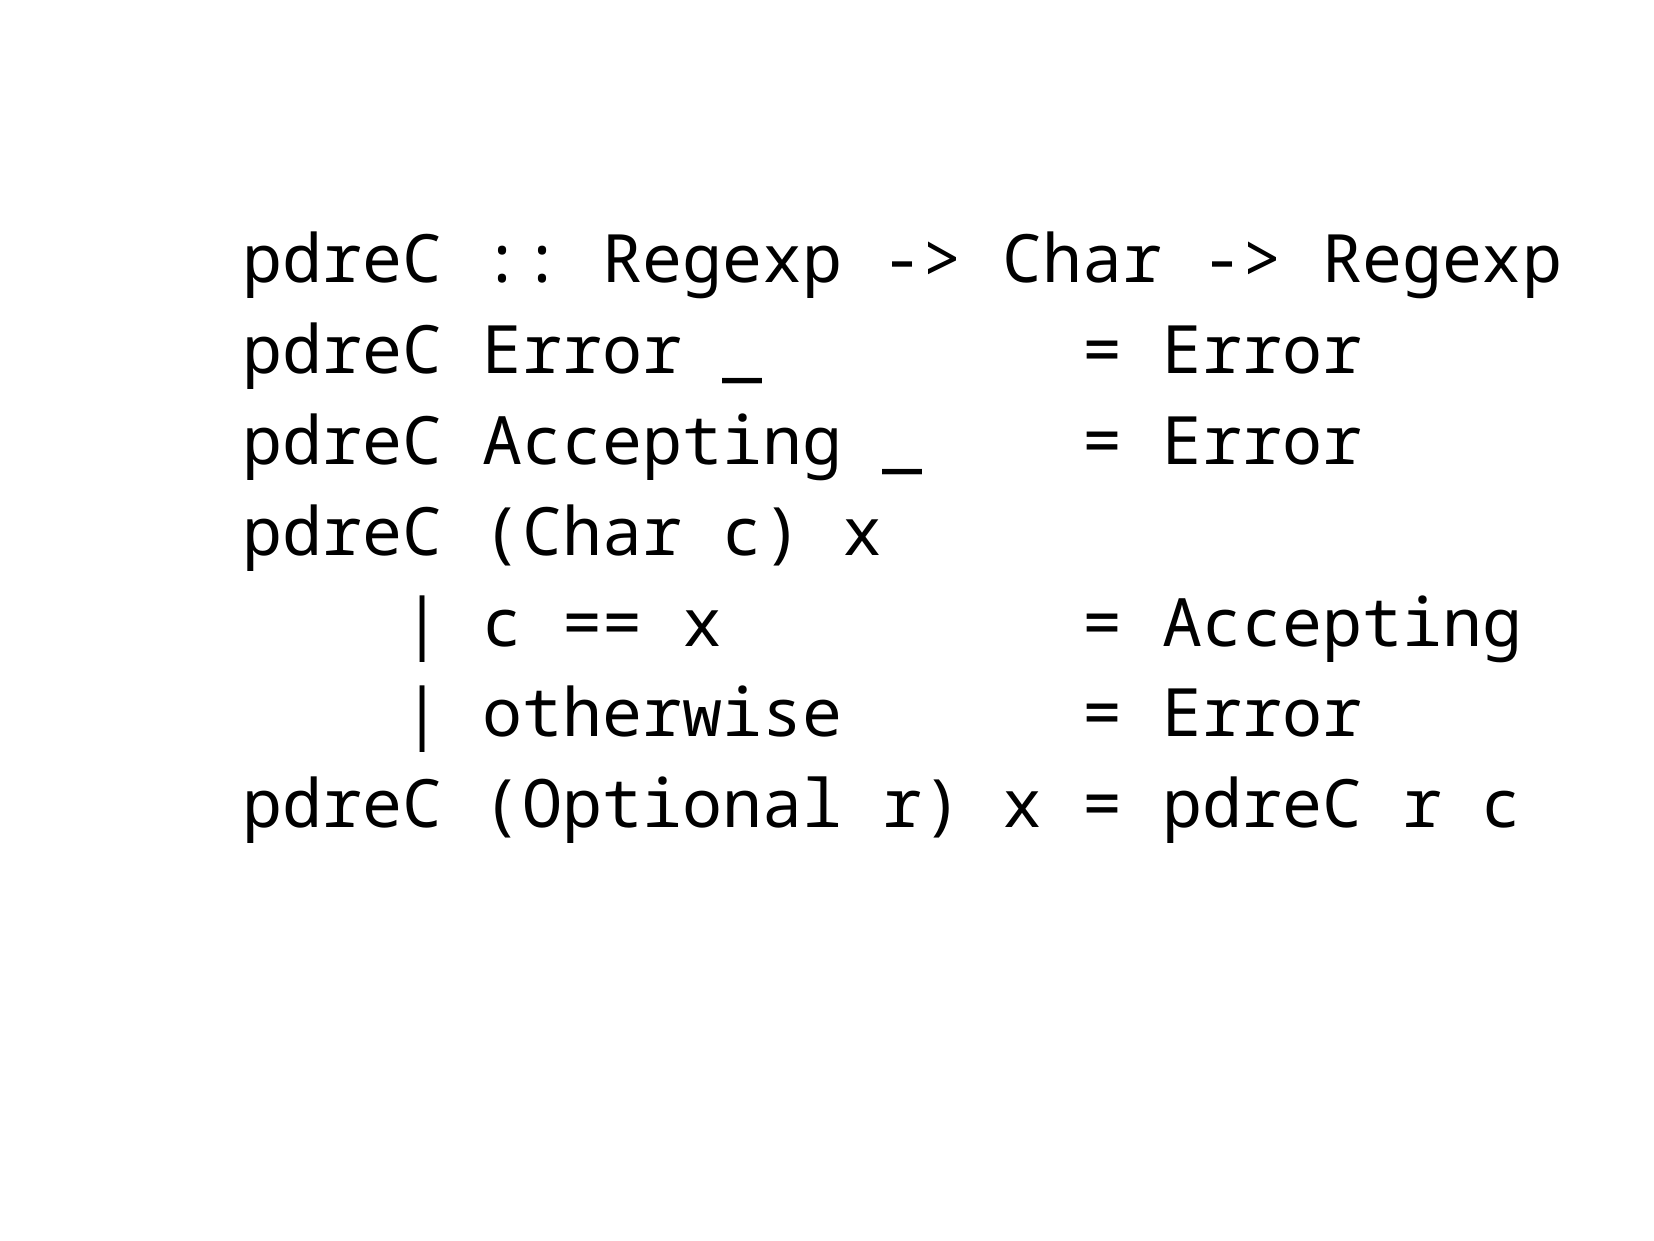

# pdreC :: Regexp -> Char -> Regexp
 pdreC Error _ = Error
 pdreC Accepting _ = Error
 pdreC (Char c) x
 | c == x = Accepting
 | otherwise = Error
 pdreC (Optional r) x = pdreC r c